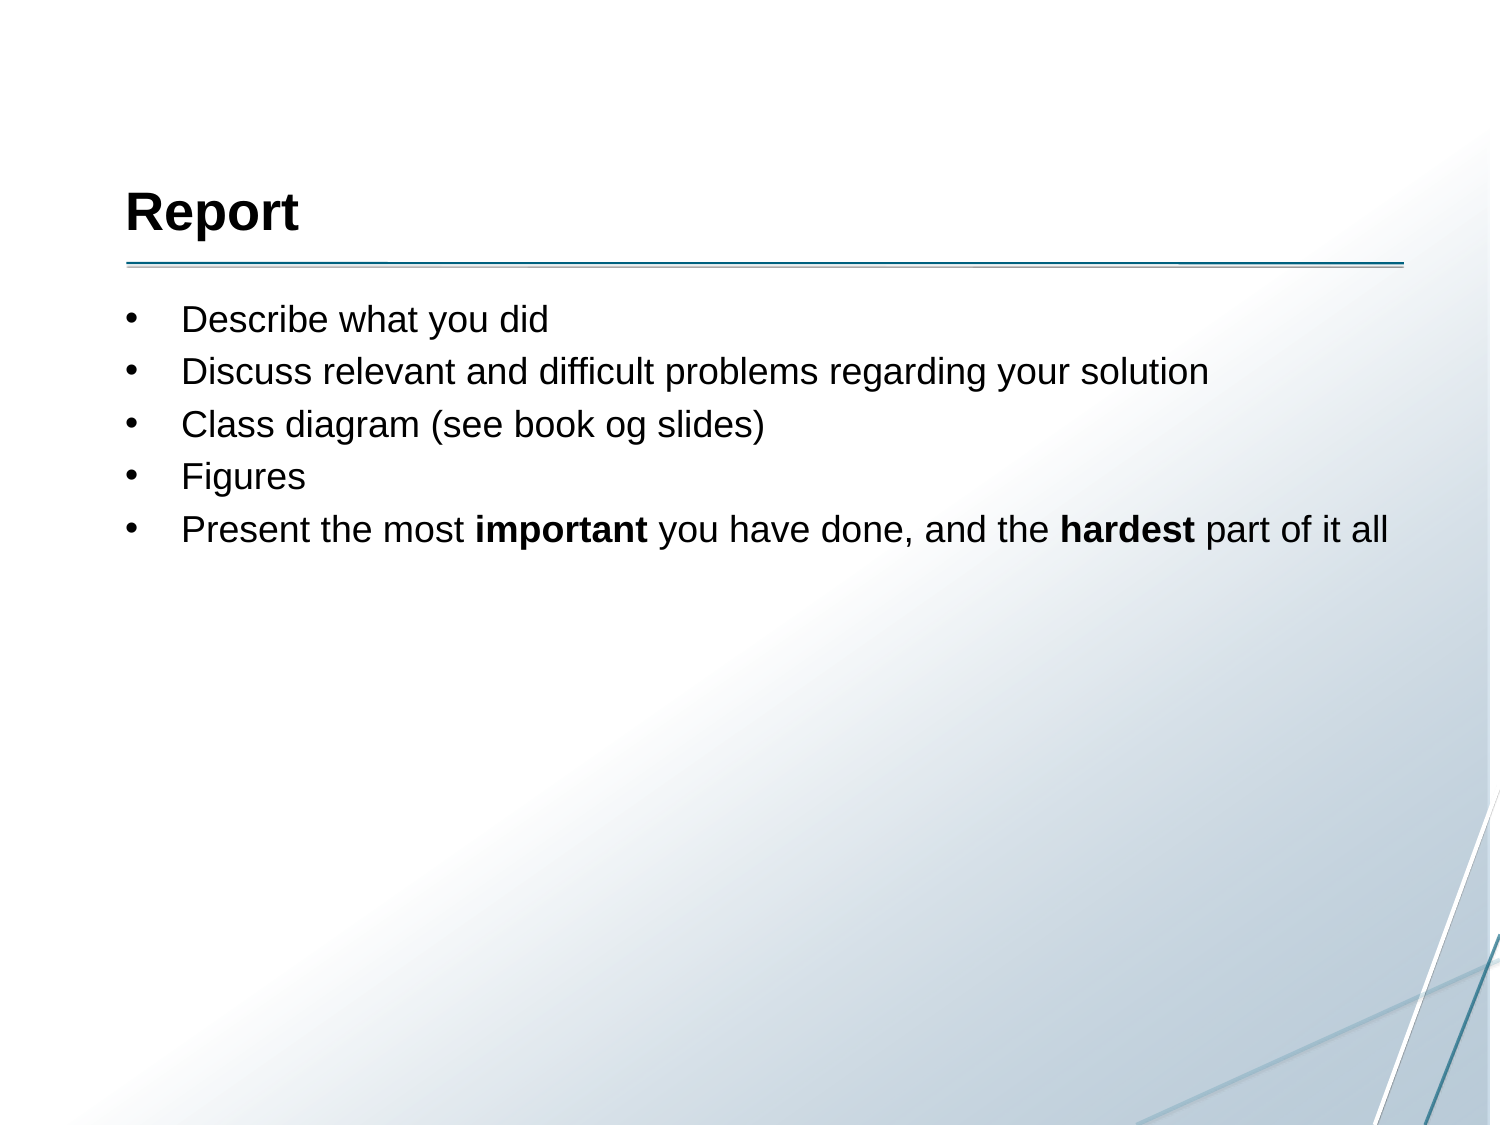

# Report
Describe what you did
Discuss relevant and difficult problems regarding your solution
Class diagram (see book og slides)
Figures
Present the most important you have done, and the hardest part of it all